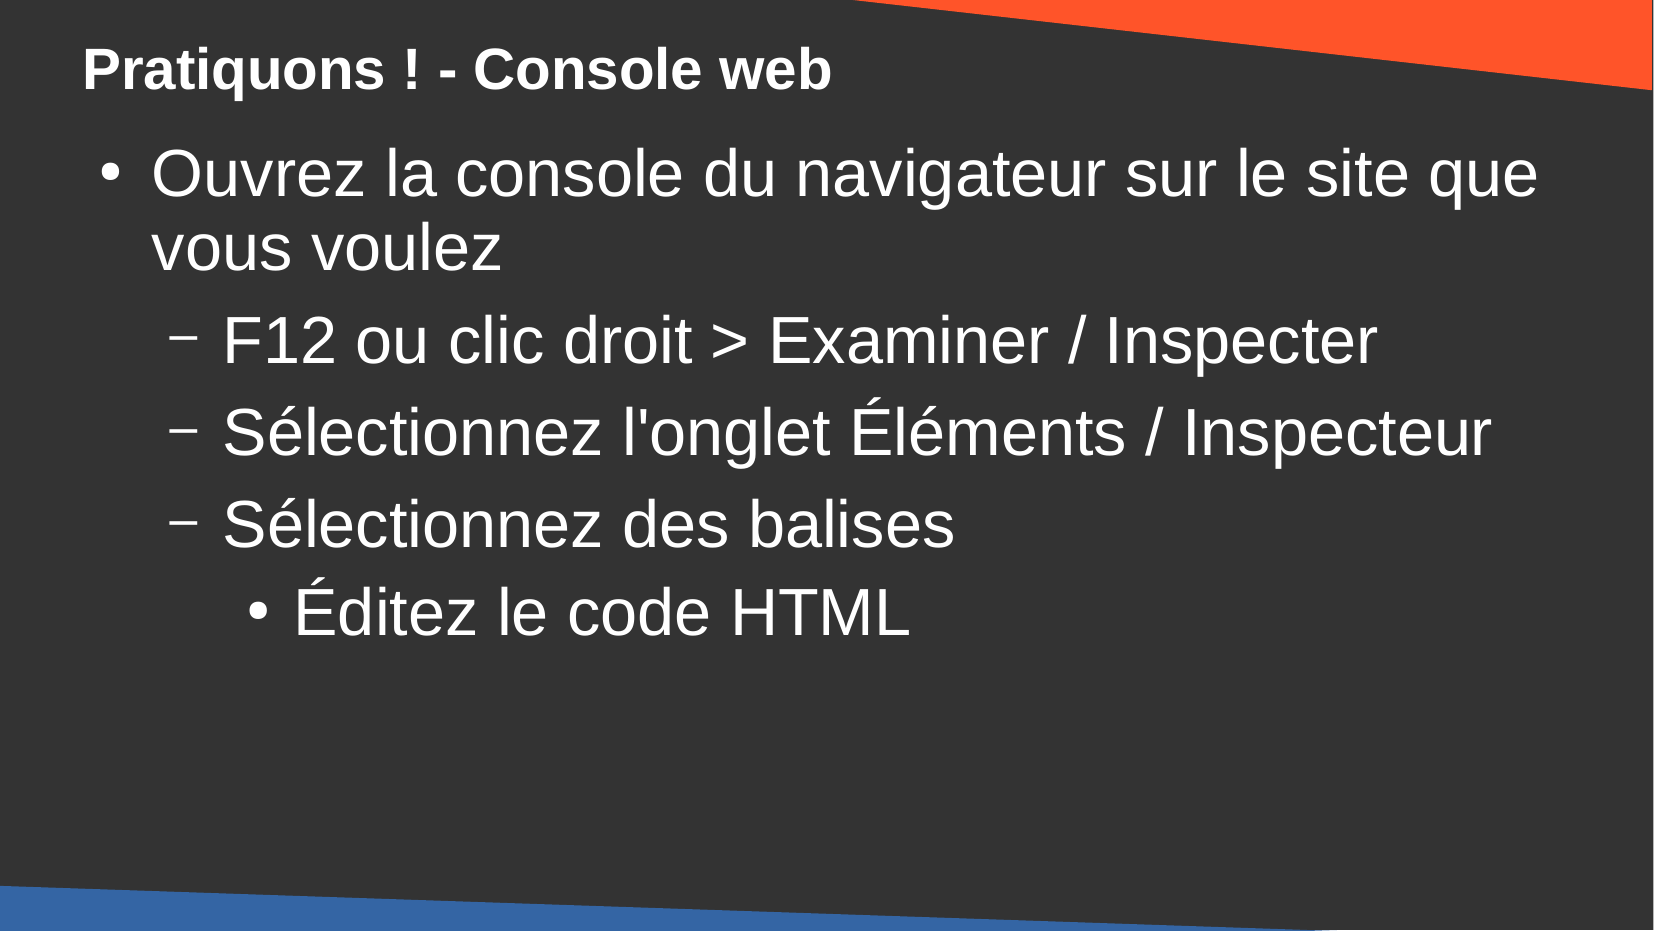

# Pratiquons ! - Console web
Ouvrez la console du navigateur sur le site que vous voulez
F12 ou clic droit > Examiner / Inspecter
Sélectionnez l'onglet Éléments / Inspecteur
Sélectionnez des balises
Éditez le code HTML